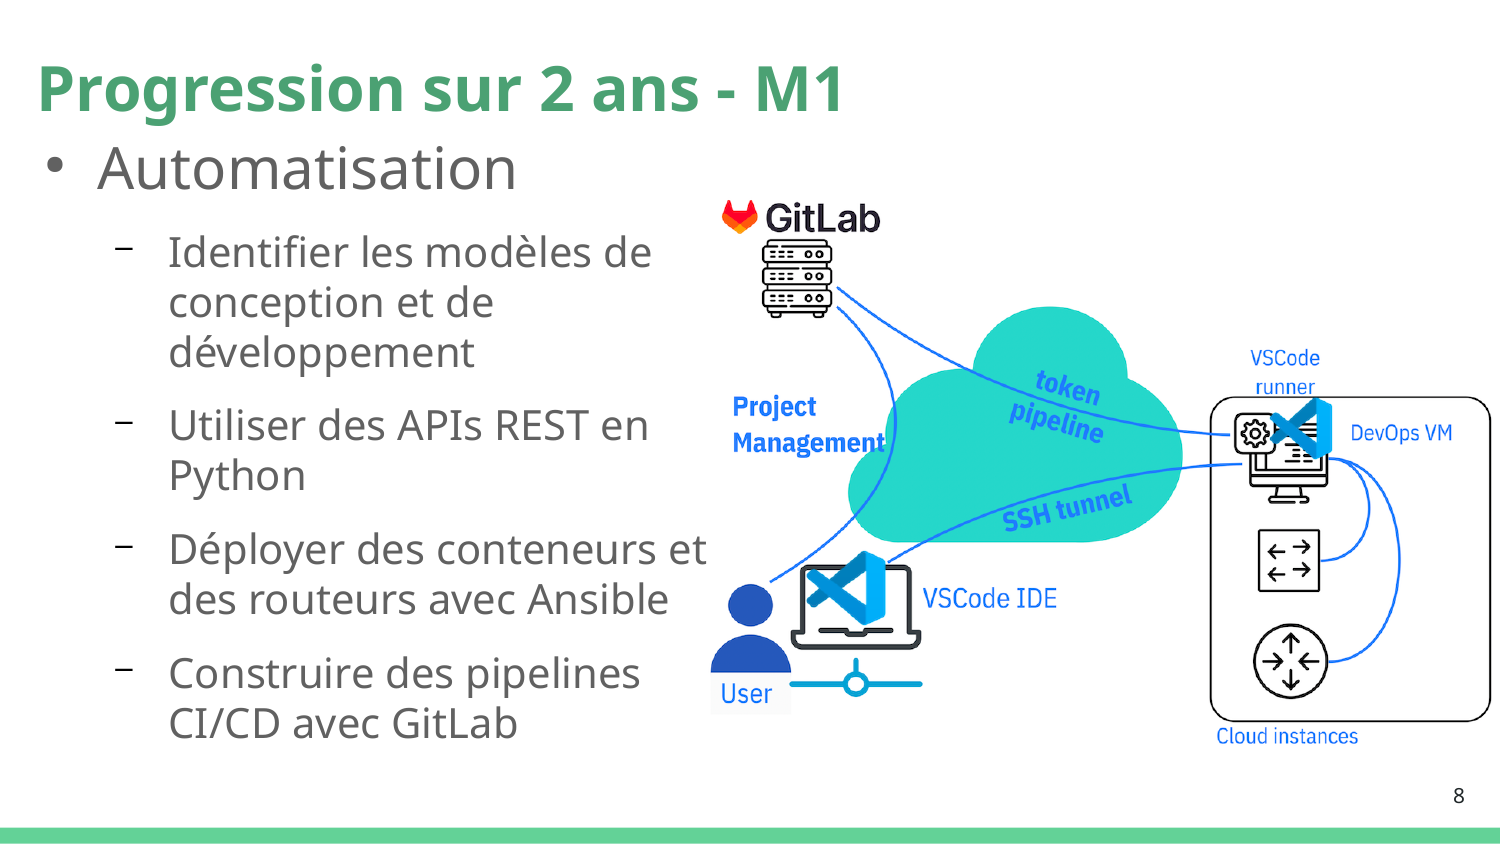

# Progression sur 2 ans - M1
Automatisation
Identifier les modèles de conception et de développement
Utiliser des APIs REST en Python
Déployer des conteneurs et des routeurs avec Ansible
Construire des pipelines CI/CD avec GitLab